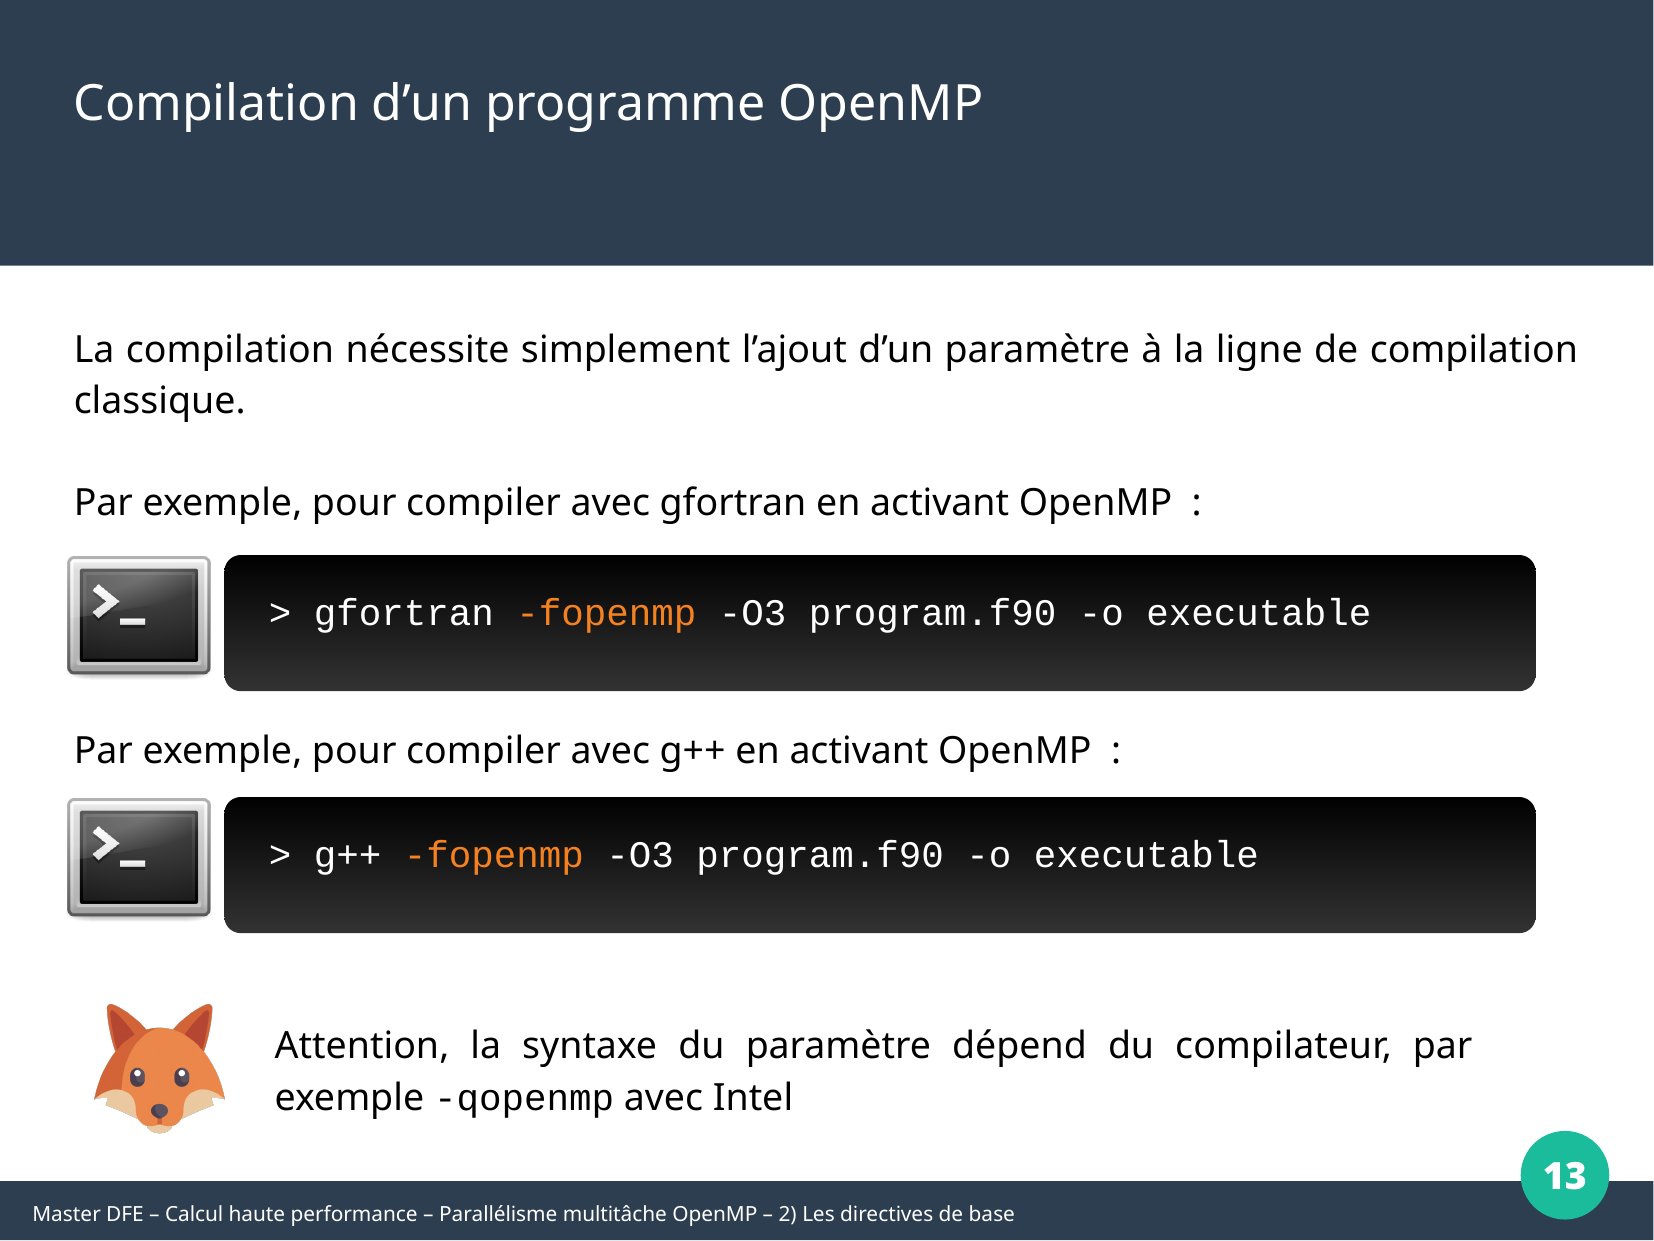

Compilation d’un programme OpenMP
La compilation nécessite simplement l’ajout d’un paramètre à la ligne de compilation classique.
Par exemple, pour compiler avec gfortran en activant OpenMP :
> gfortran -fopenmp -O3 program.f90 -o executable
Par exemple, pour compiler avec g++ en activant OpenMP :
> g++ -fopenmp -O3 program.f90 -o executable
Attention, la syntaxe du paramètre dépend du compilateur, par exemple -qopenmp avec Intel
13
Master DFE – Calcul haute performance – Parallélisme multitâche OpenMP – 2) Les directives de base